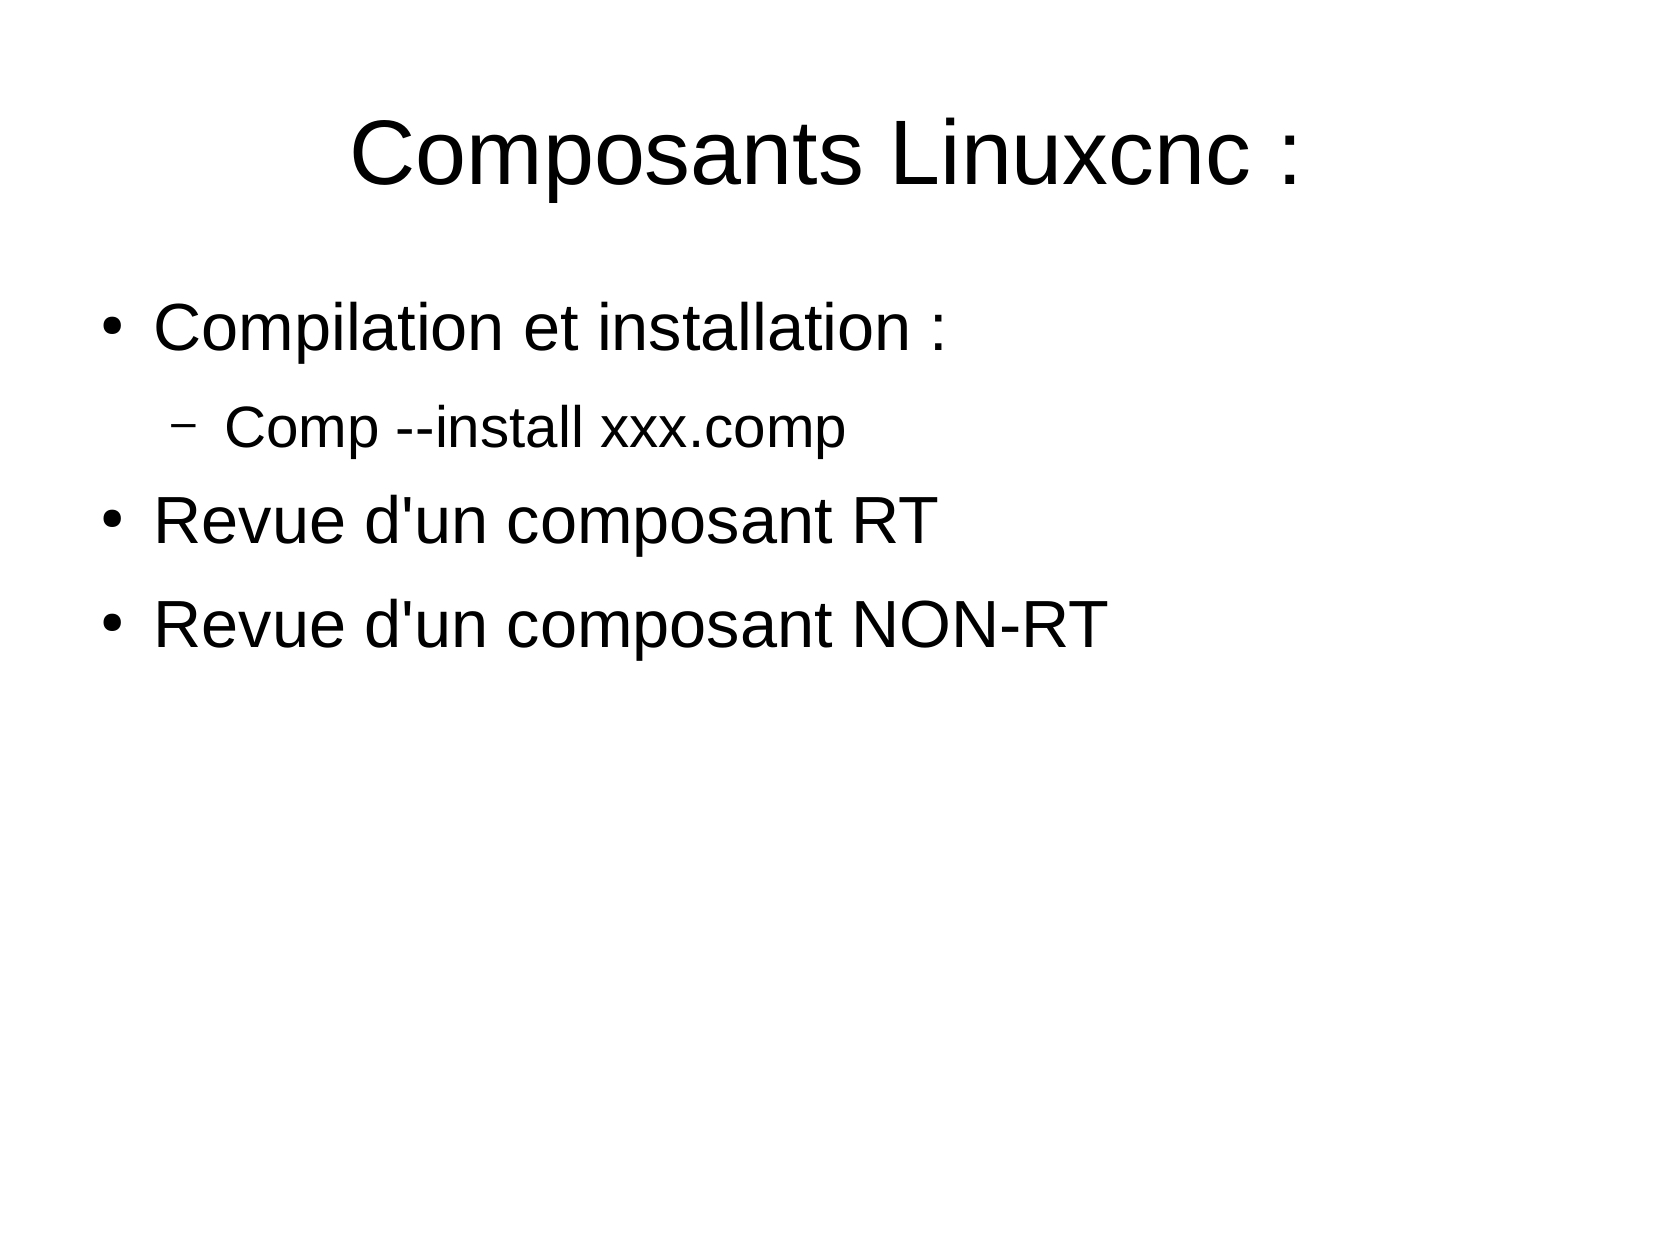

# Composants Linuxcnc :
Compilation et installation :
Comp --install xxx.comp
Revue d'un composant RT
Revue d'un composant NON-RT